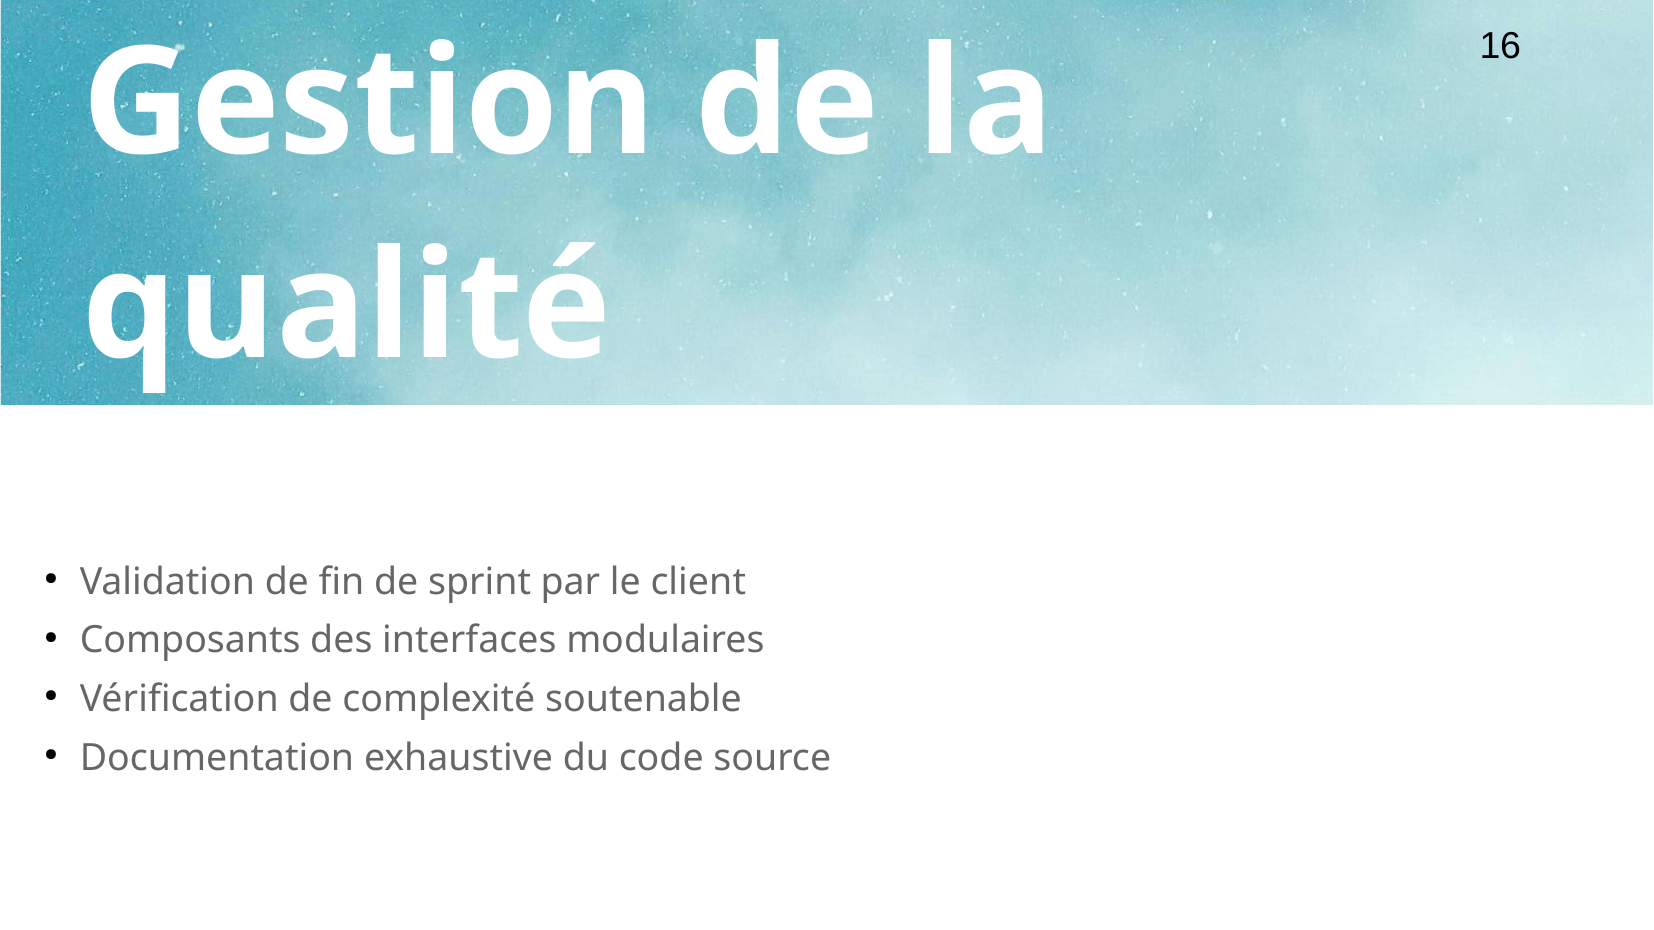

# Gestion de la qualité
Validation de fin de sprint par le client
Composants des interfaces modulaires
Vérification de complexité soutenable
Documentation exhaustive du code source